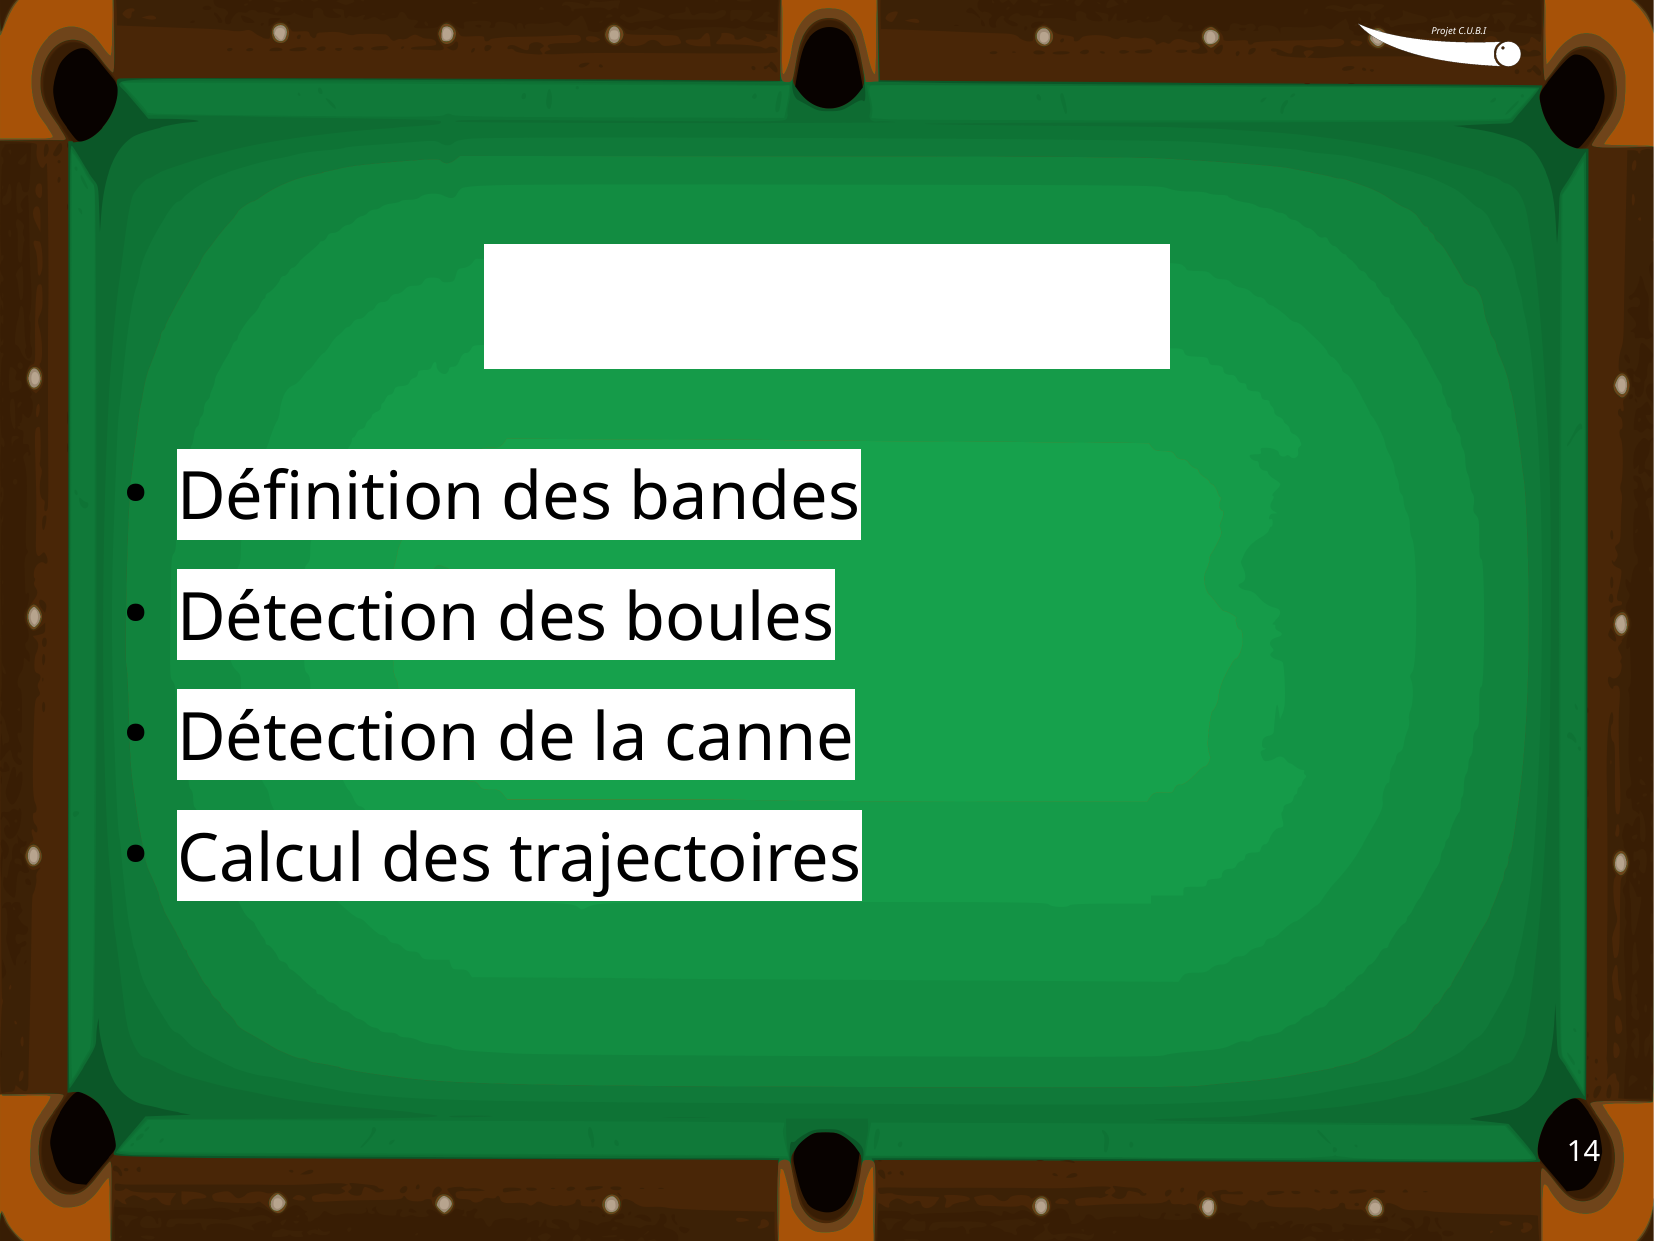

# Développement
Définition des bandes
Détection des boules
Détection de la canne
Calcul des trajectoires
14